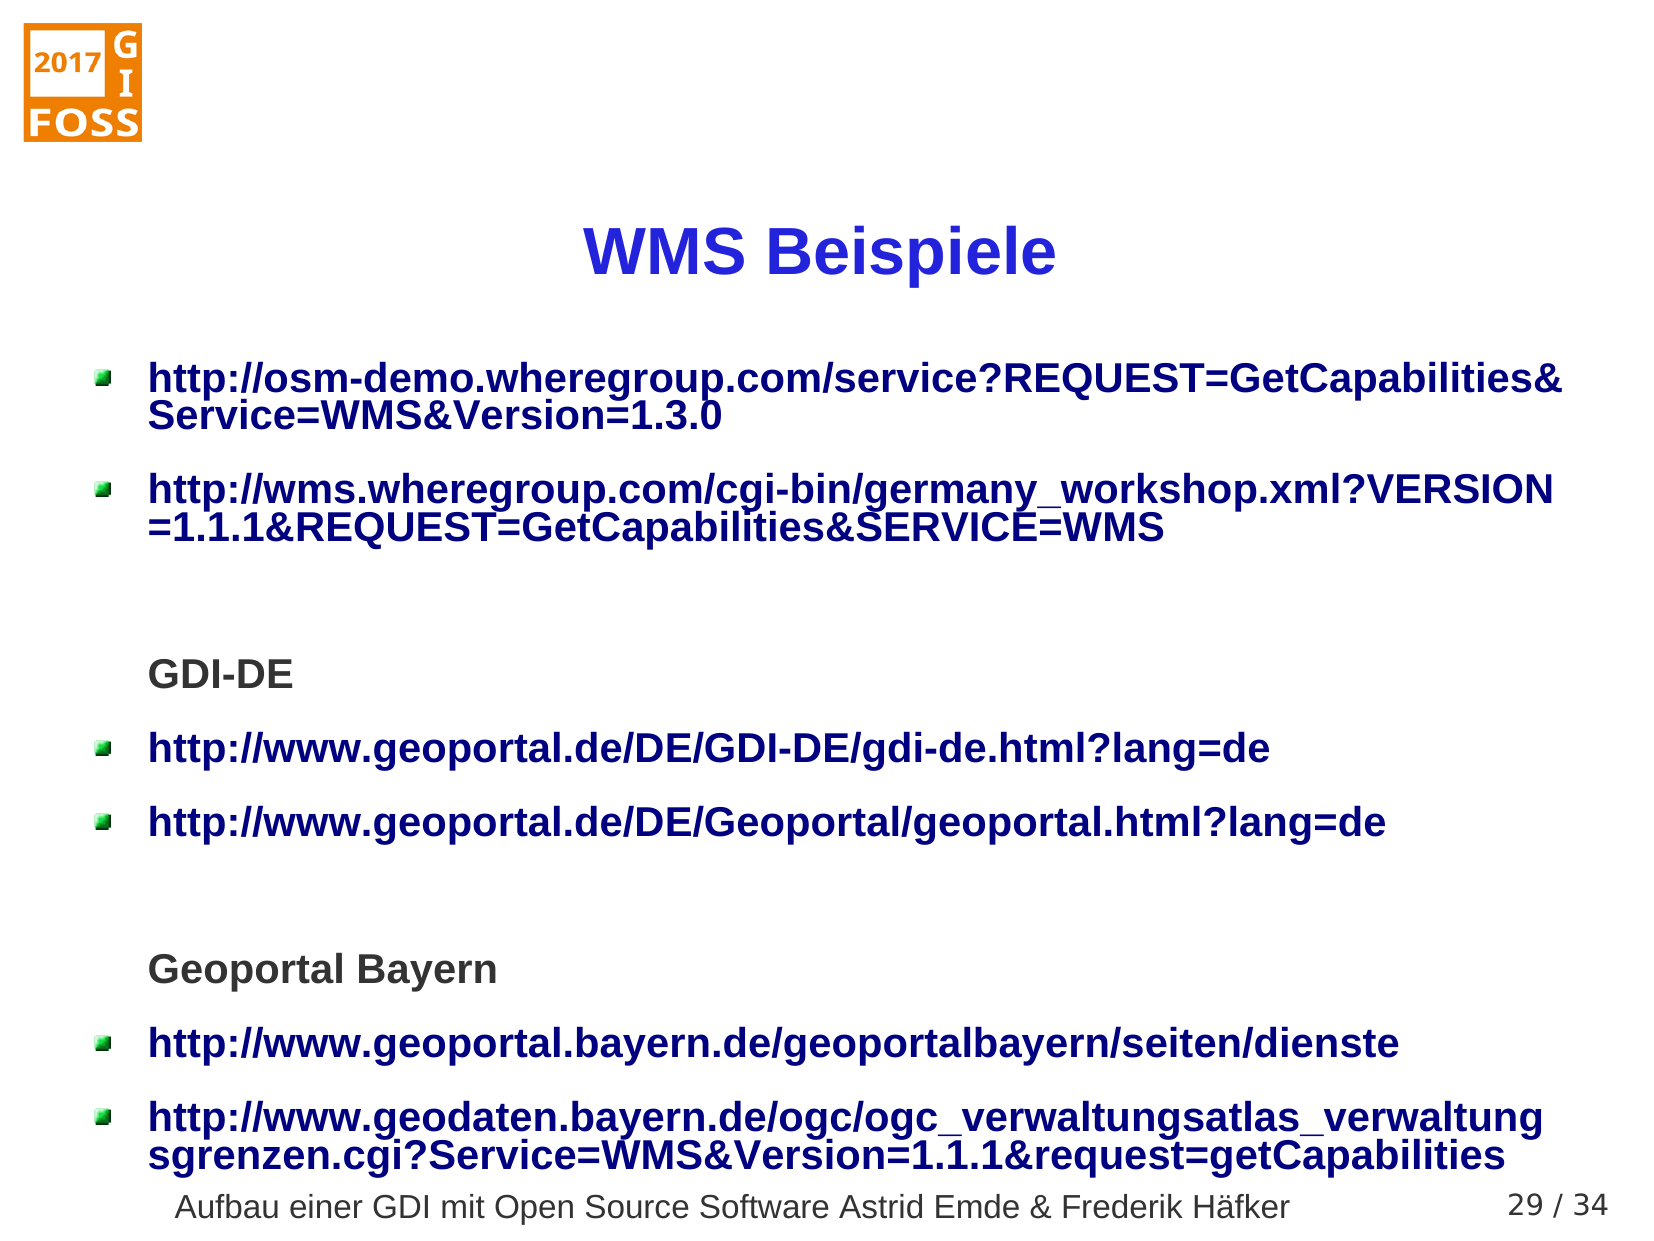

# WMS Beispiele
http://osm-demo.wheregroup.com/service?REQUEST=GetCapabilities&Service=WMS&Version=1.3.0
http://wms.wheregroup.com/cgi-bin/germany_workshop.xml?VERSION=1.1.1&REQUEST=GetCapabilities&SERVICE=WMS
GDI-DE
http://www.geoportal.de/DE/GDI-DE/gdi-de.html?lang=de
http://www.geoportal.de/DE/Geoportal/geoportal.html?lang=de
Geoportal Bayern
http://www.geoportal.bayern.de/geoportalbayern/seiten/dienste
http://www.geodaten.bayern.de/ogc/ogc_verwaltungsatlas_verwaltungsgrenzen.cgi?Service=WMS&Version=1.1.1&request=getCapabilities